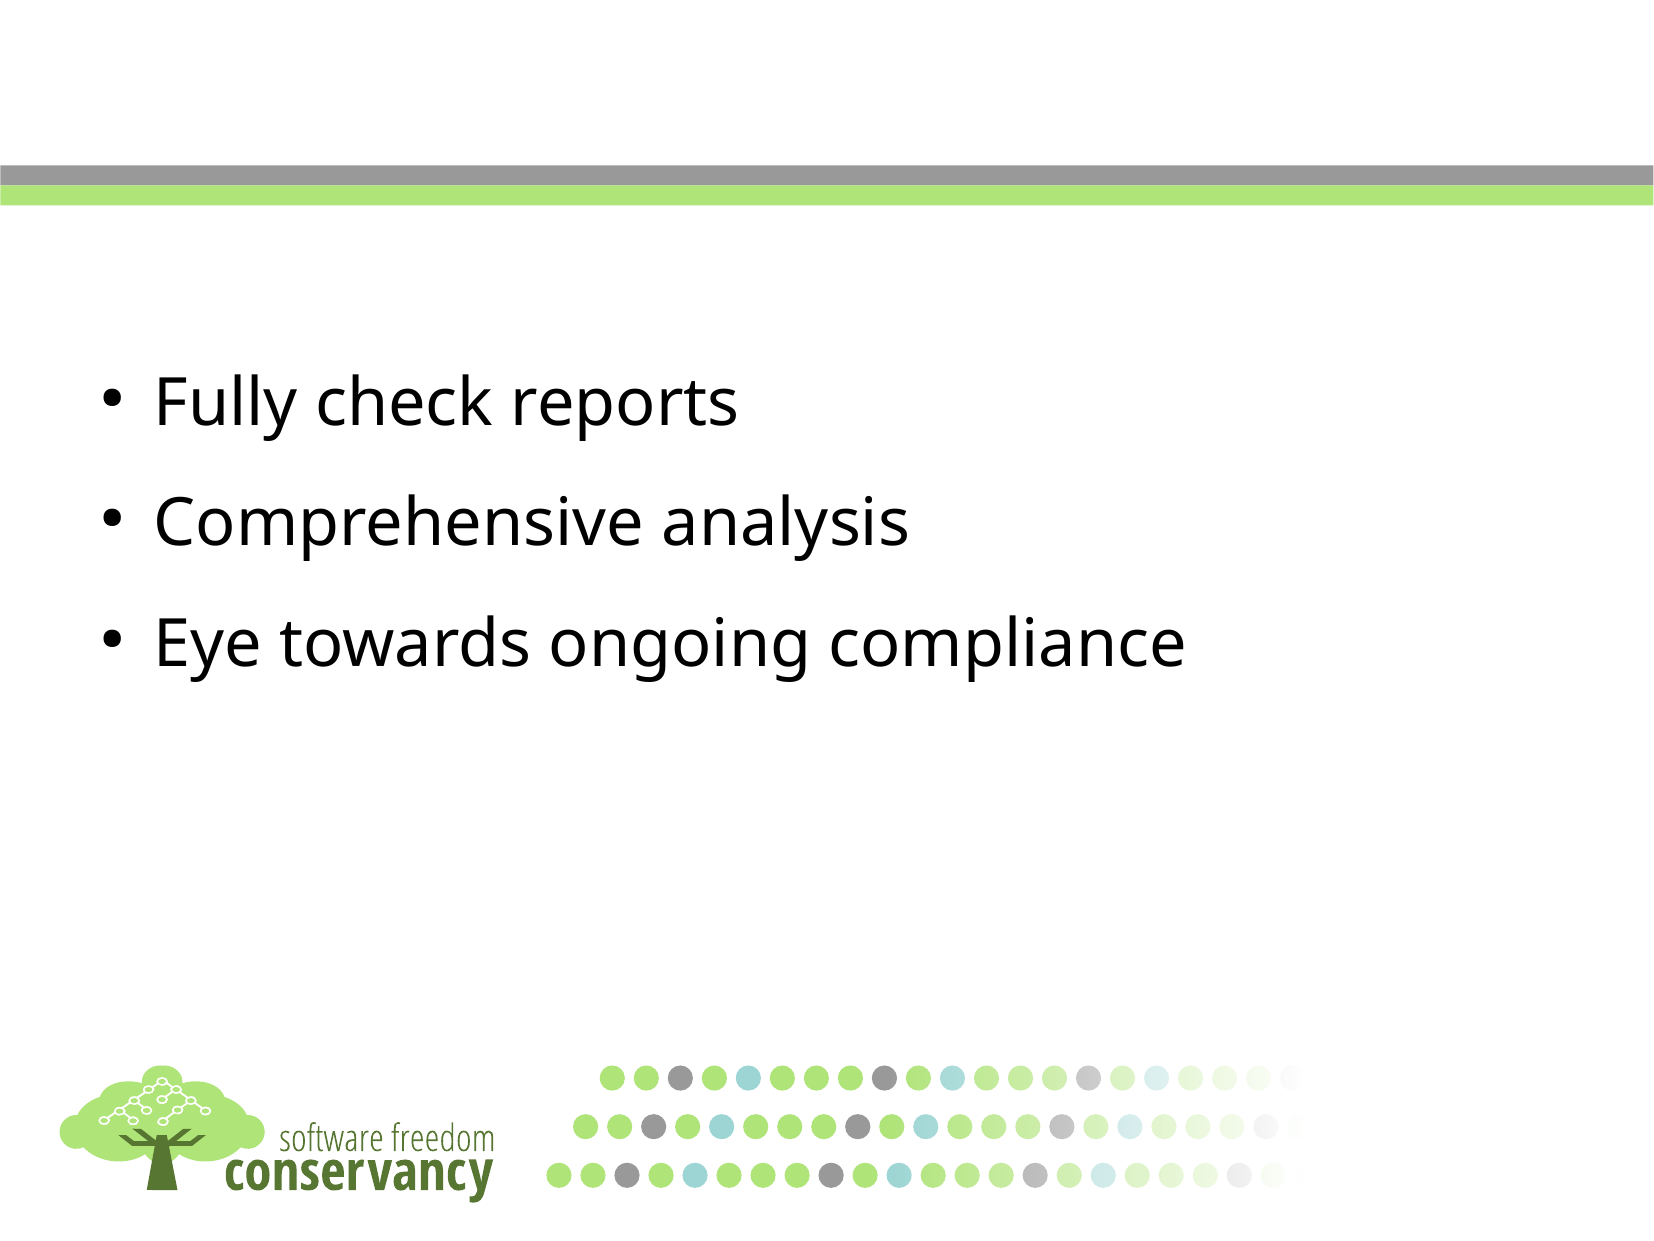

# Fully check reports
Comprehensive analysis
Eye towards ongoing compliance